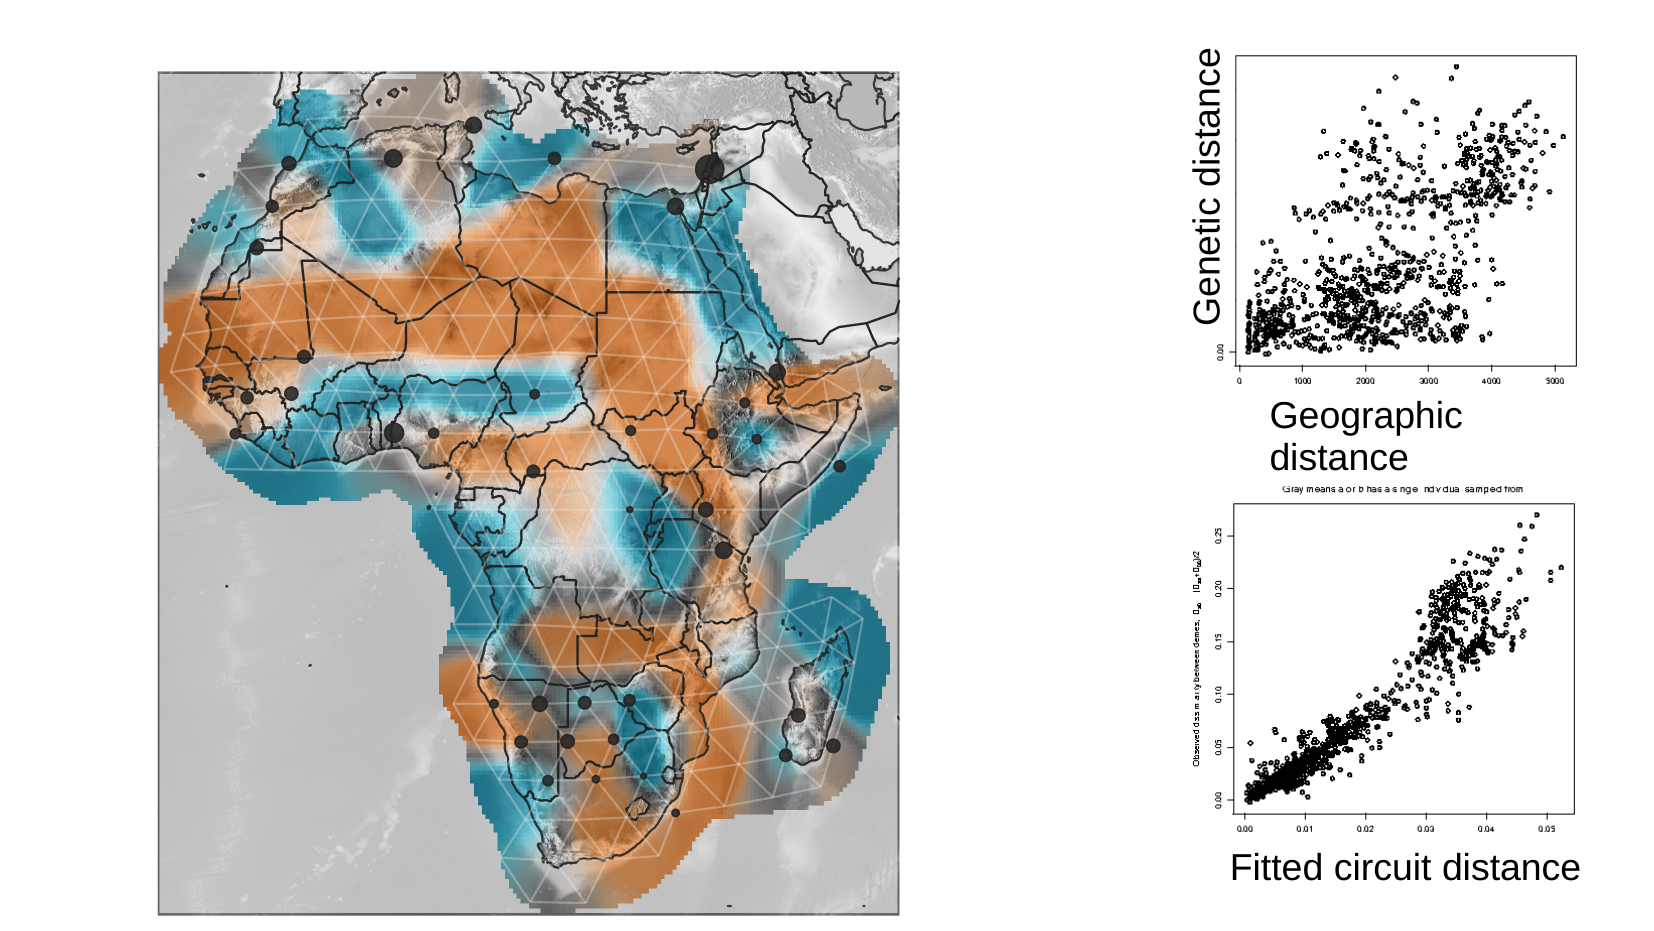

Genetic distance
Geographic distance
#
Fitted circuit distance
Fitted circuit distance